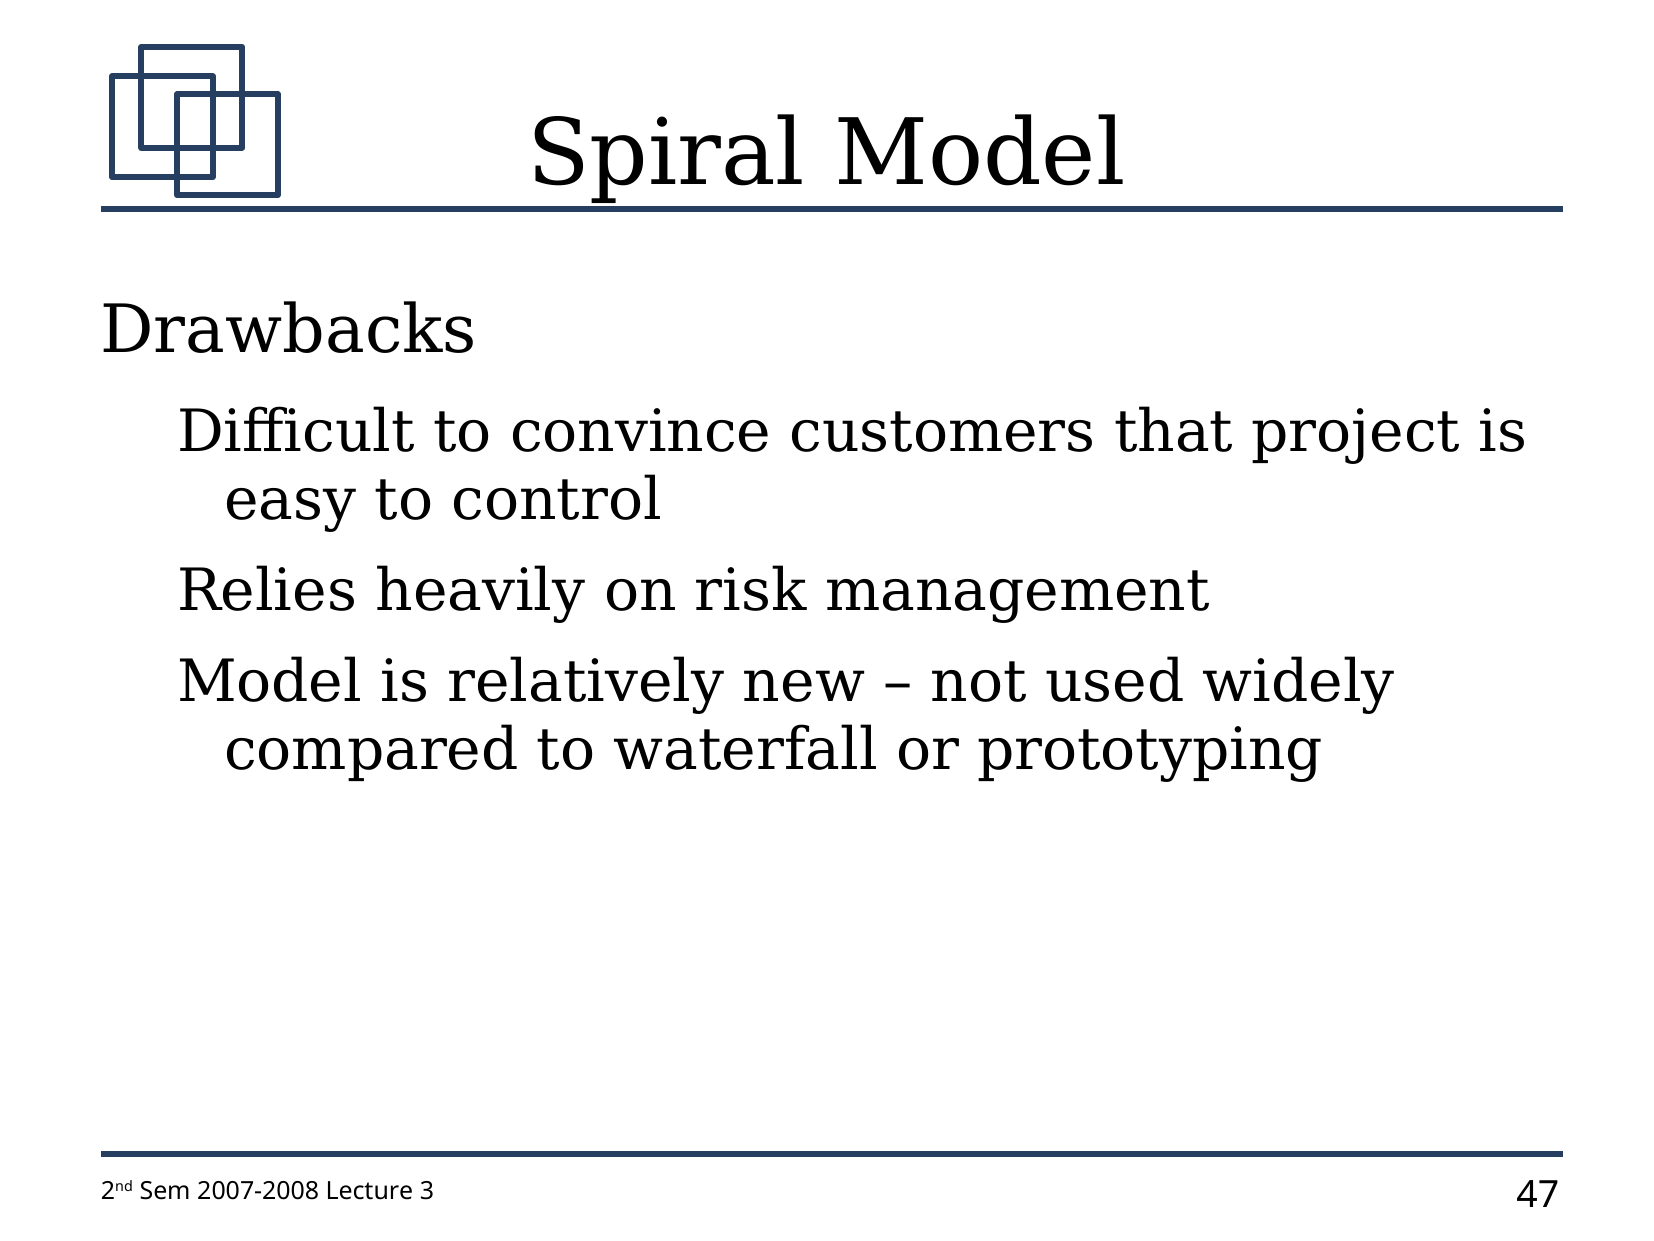

# Spiral Model
Drawbacks
Difficult to convince customers that project is easy to control
Relies heavily on risk management
Model is relatively new – not used widely compared to waterfall or prototyping